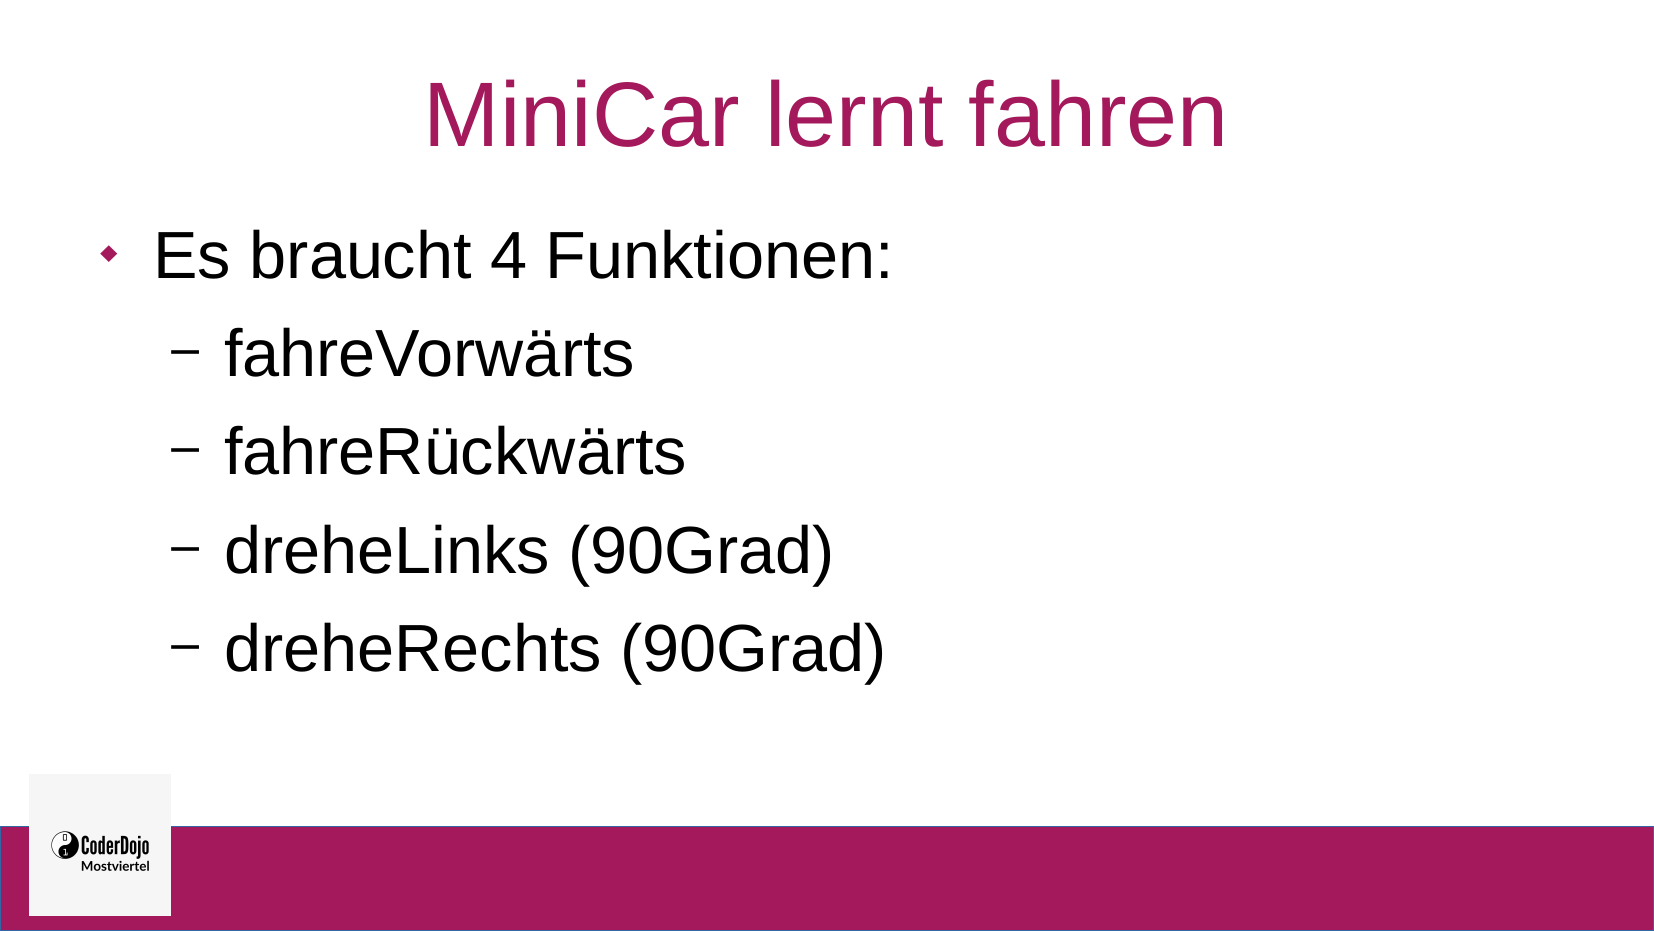

# MiniCar lernt fahren
Es braucht 4 Funktionen:
fahreVorwärts
fahreRückwärts
dreheLinks (90Grad)
dreheRechts (90Grad)